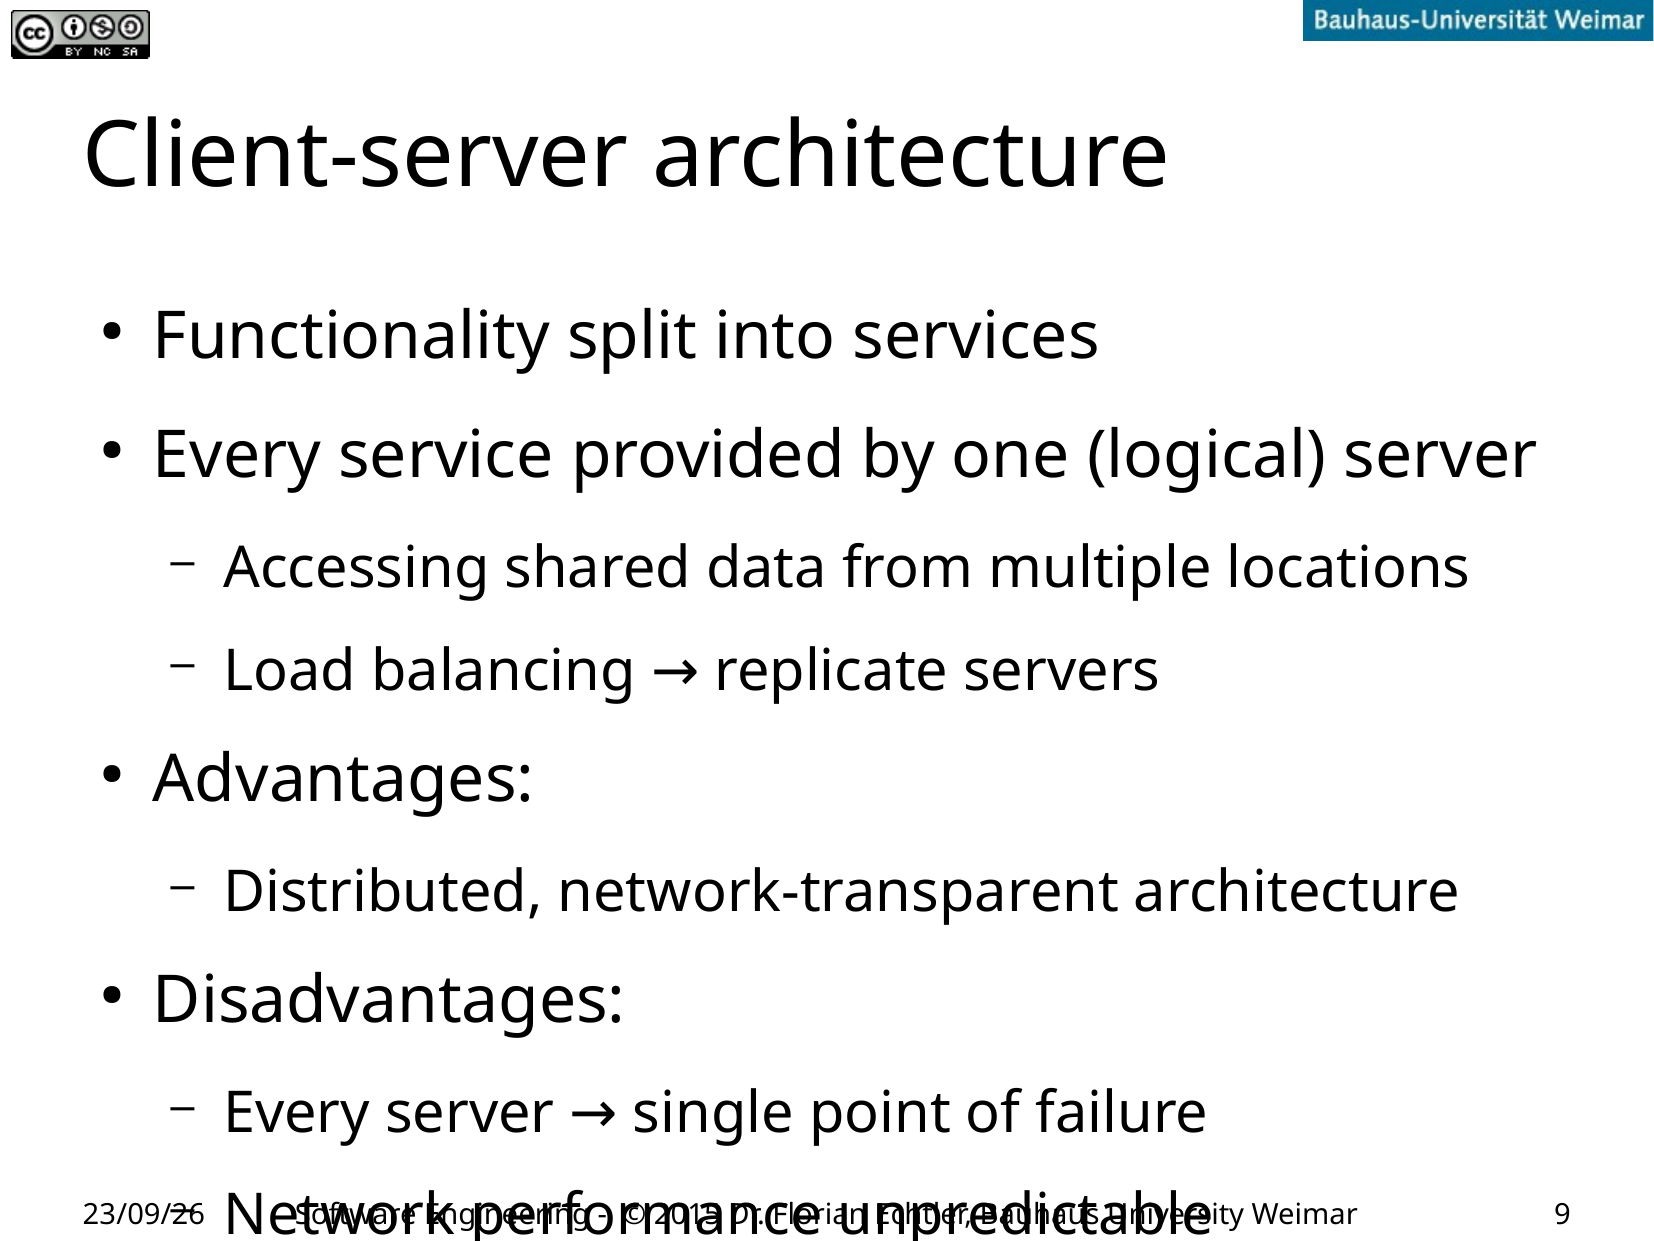

# Client-server architecture
Functionality split into services
Every service provided by one (logical) server
Accessing shared data from multiple locations
Load balancing → replicate servers
Advantages:
Distributed, network-transparent architecture
Disadvantages:
Every server → single point of failure
Network performance unpredictable
Software Engineering - © 2015 Dr. Florian Echtler, Bauhaus University Weimar
9